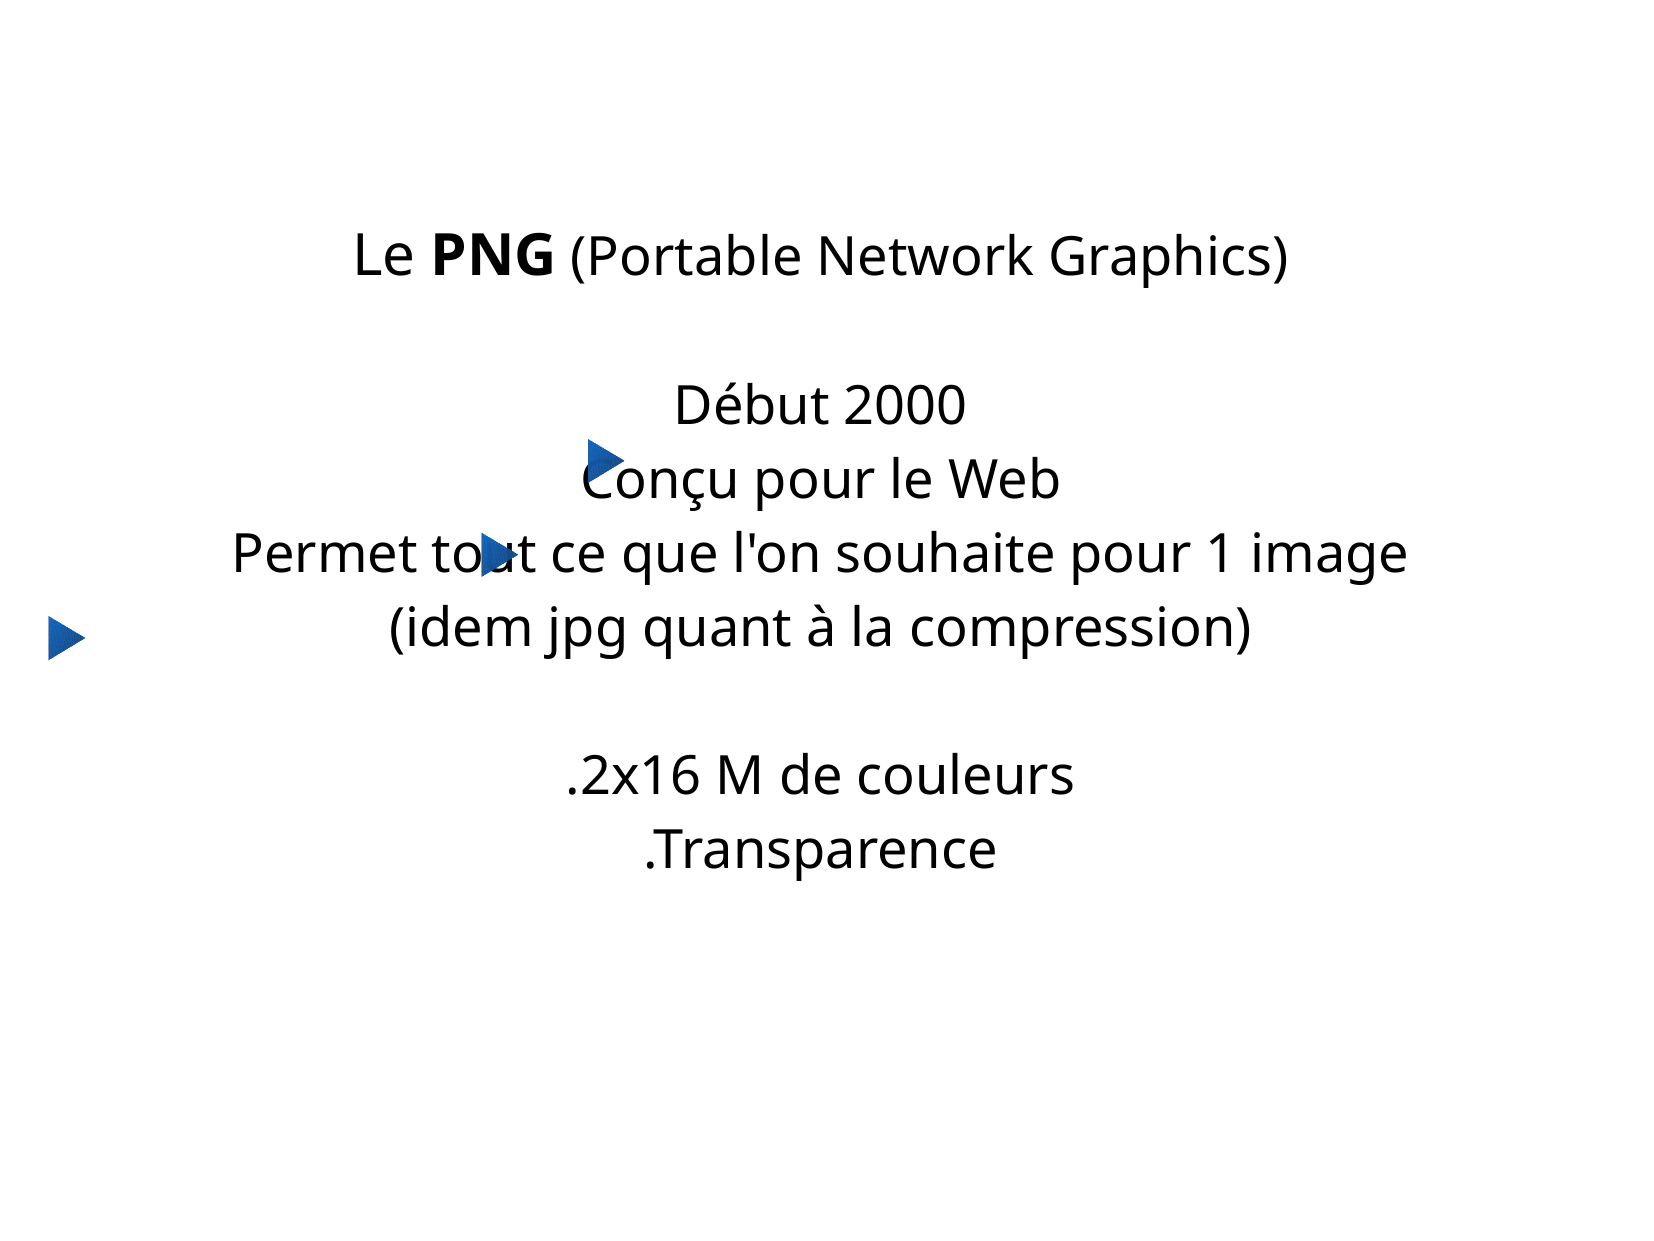

Le PNG (Portable Network Graphics)
Début 2000
Conçu pour le Web
Permet tout ce que l'on souhaite pour 1 image
(idem jpg quant à la compression)
.2x16 M de couleurs
.Transparence